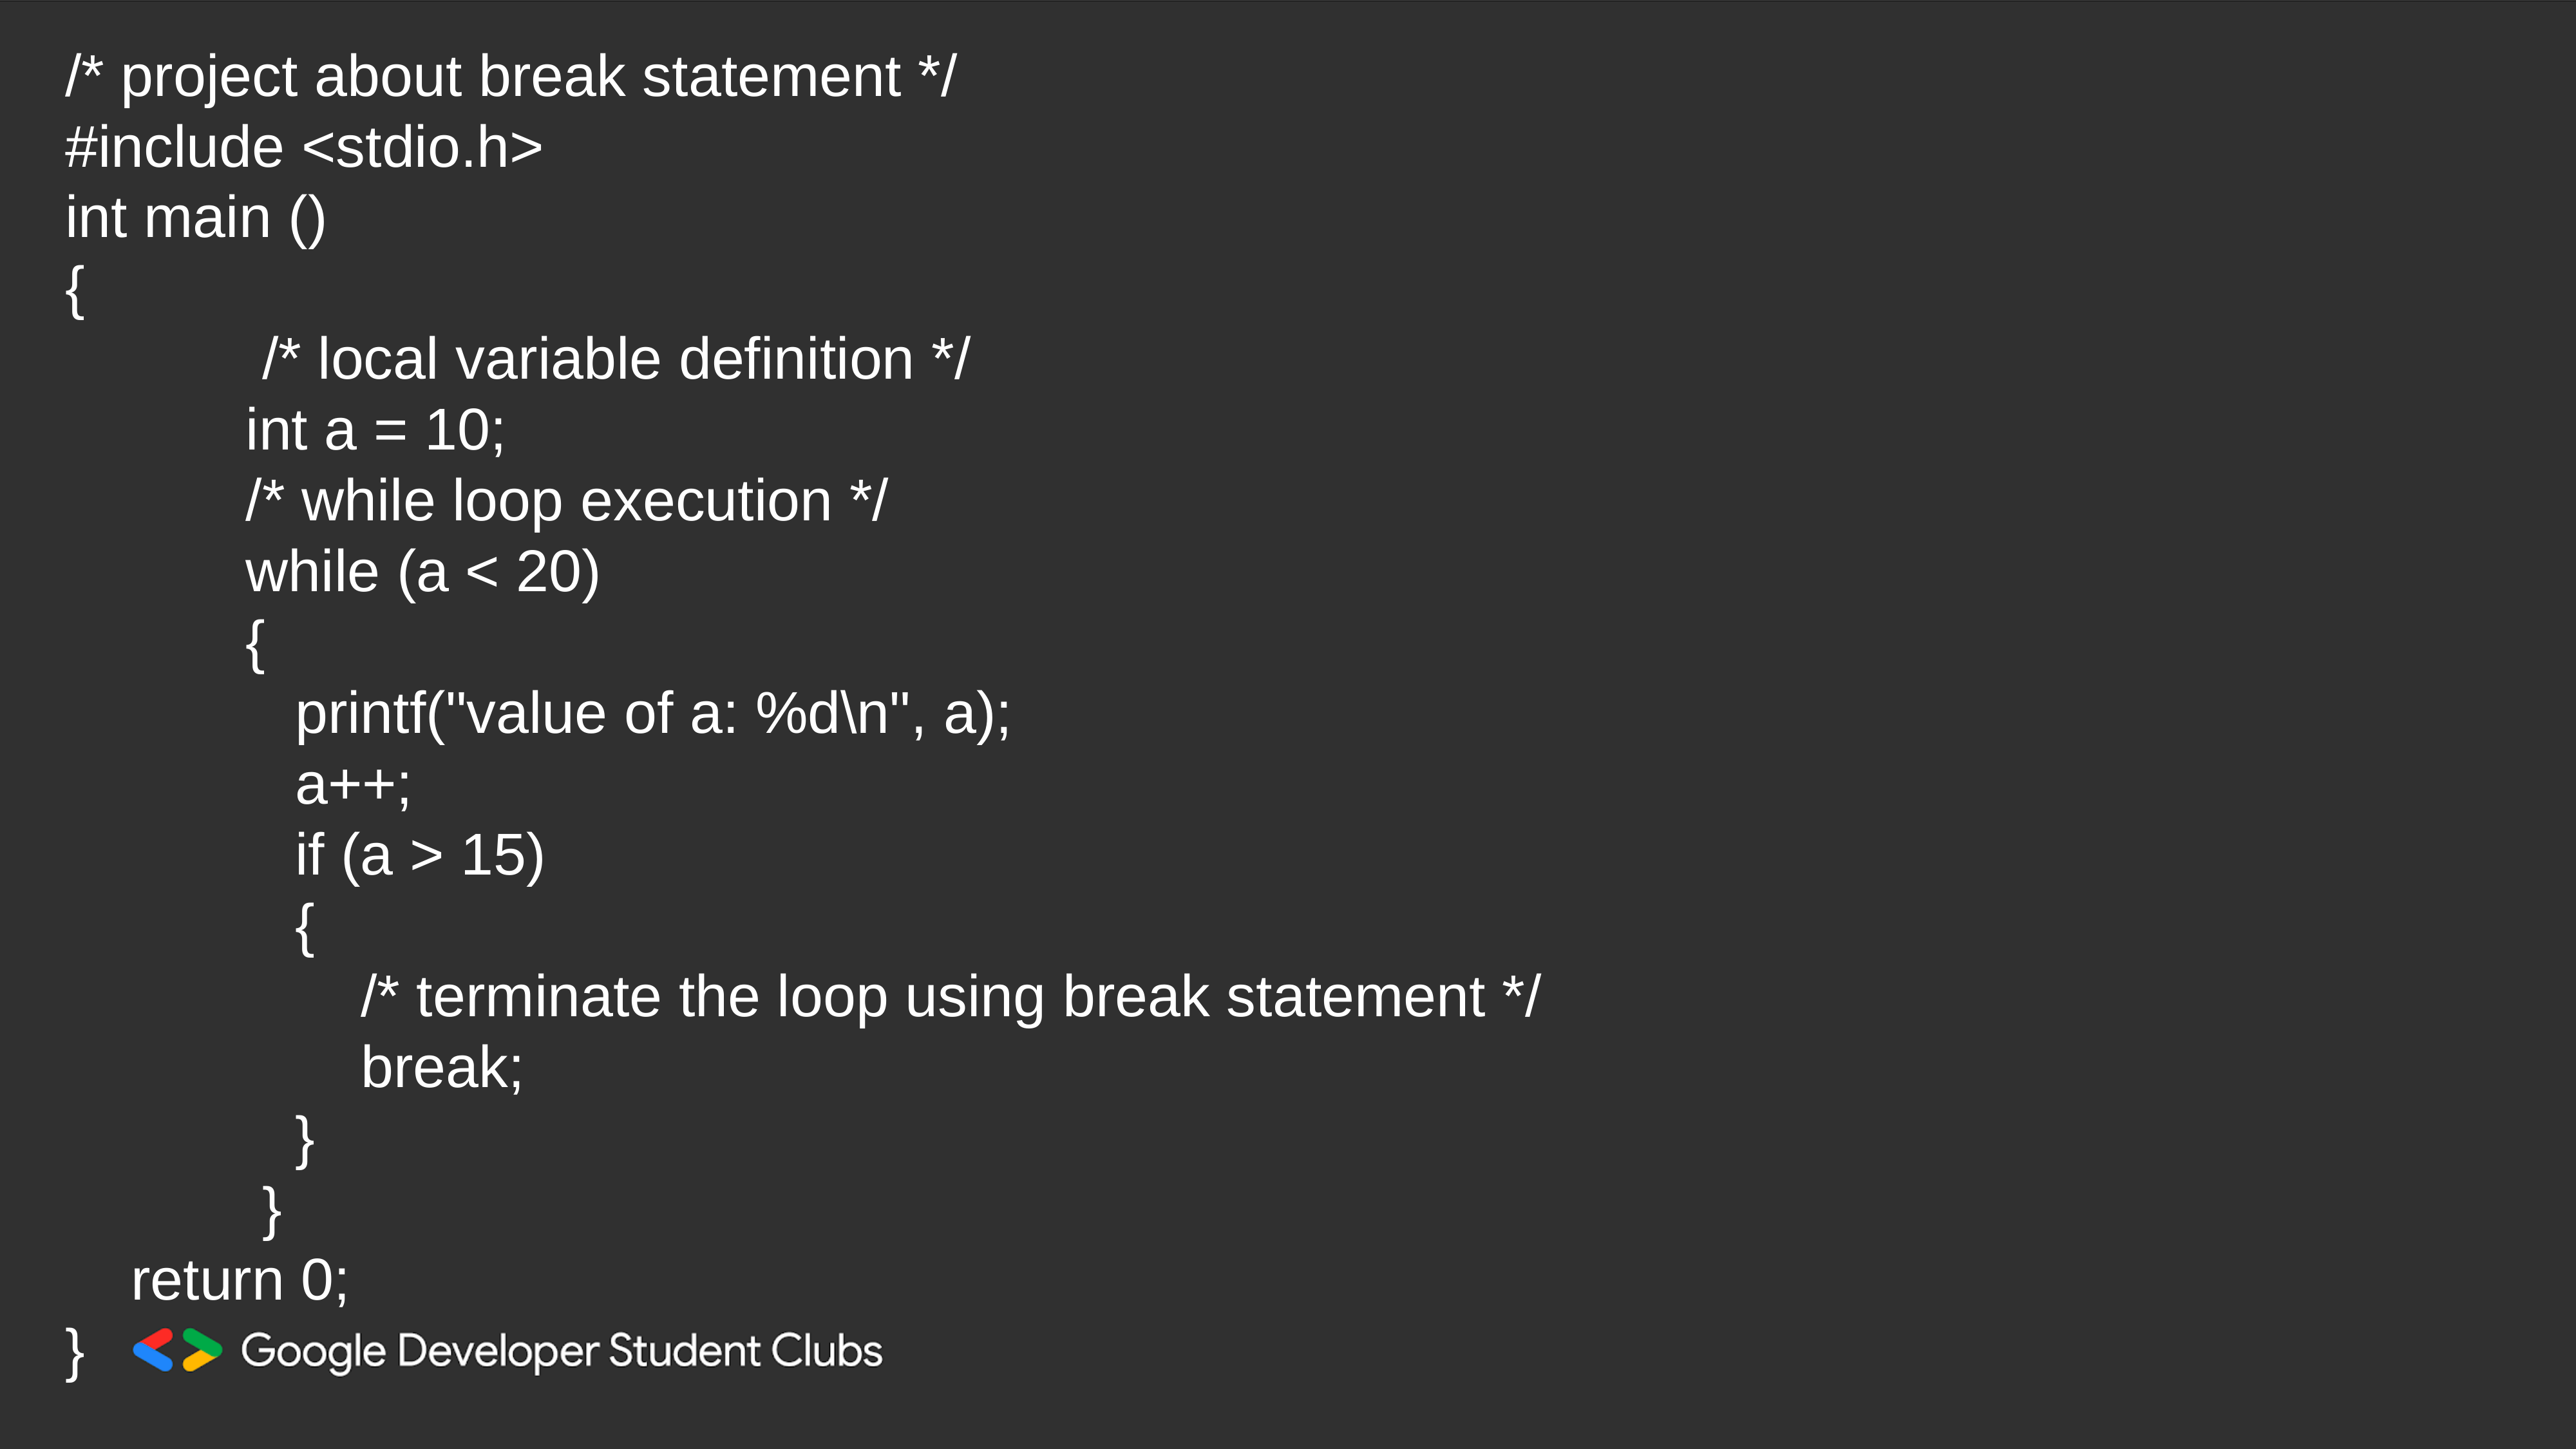

/* project about break statement */
#include <stdio.h>
int main ()
{
 /* local variable definition */
 int a = 10;
 /* while loop execution */
 while (a < 20)
 {
 printf("value of a: %d\n", a);
 a++;
 if (a > 15)
 {
 /* terminate the loop using break statement */
 break;
 }
 }
 return 0;
}